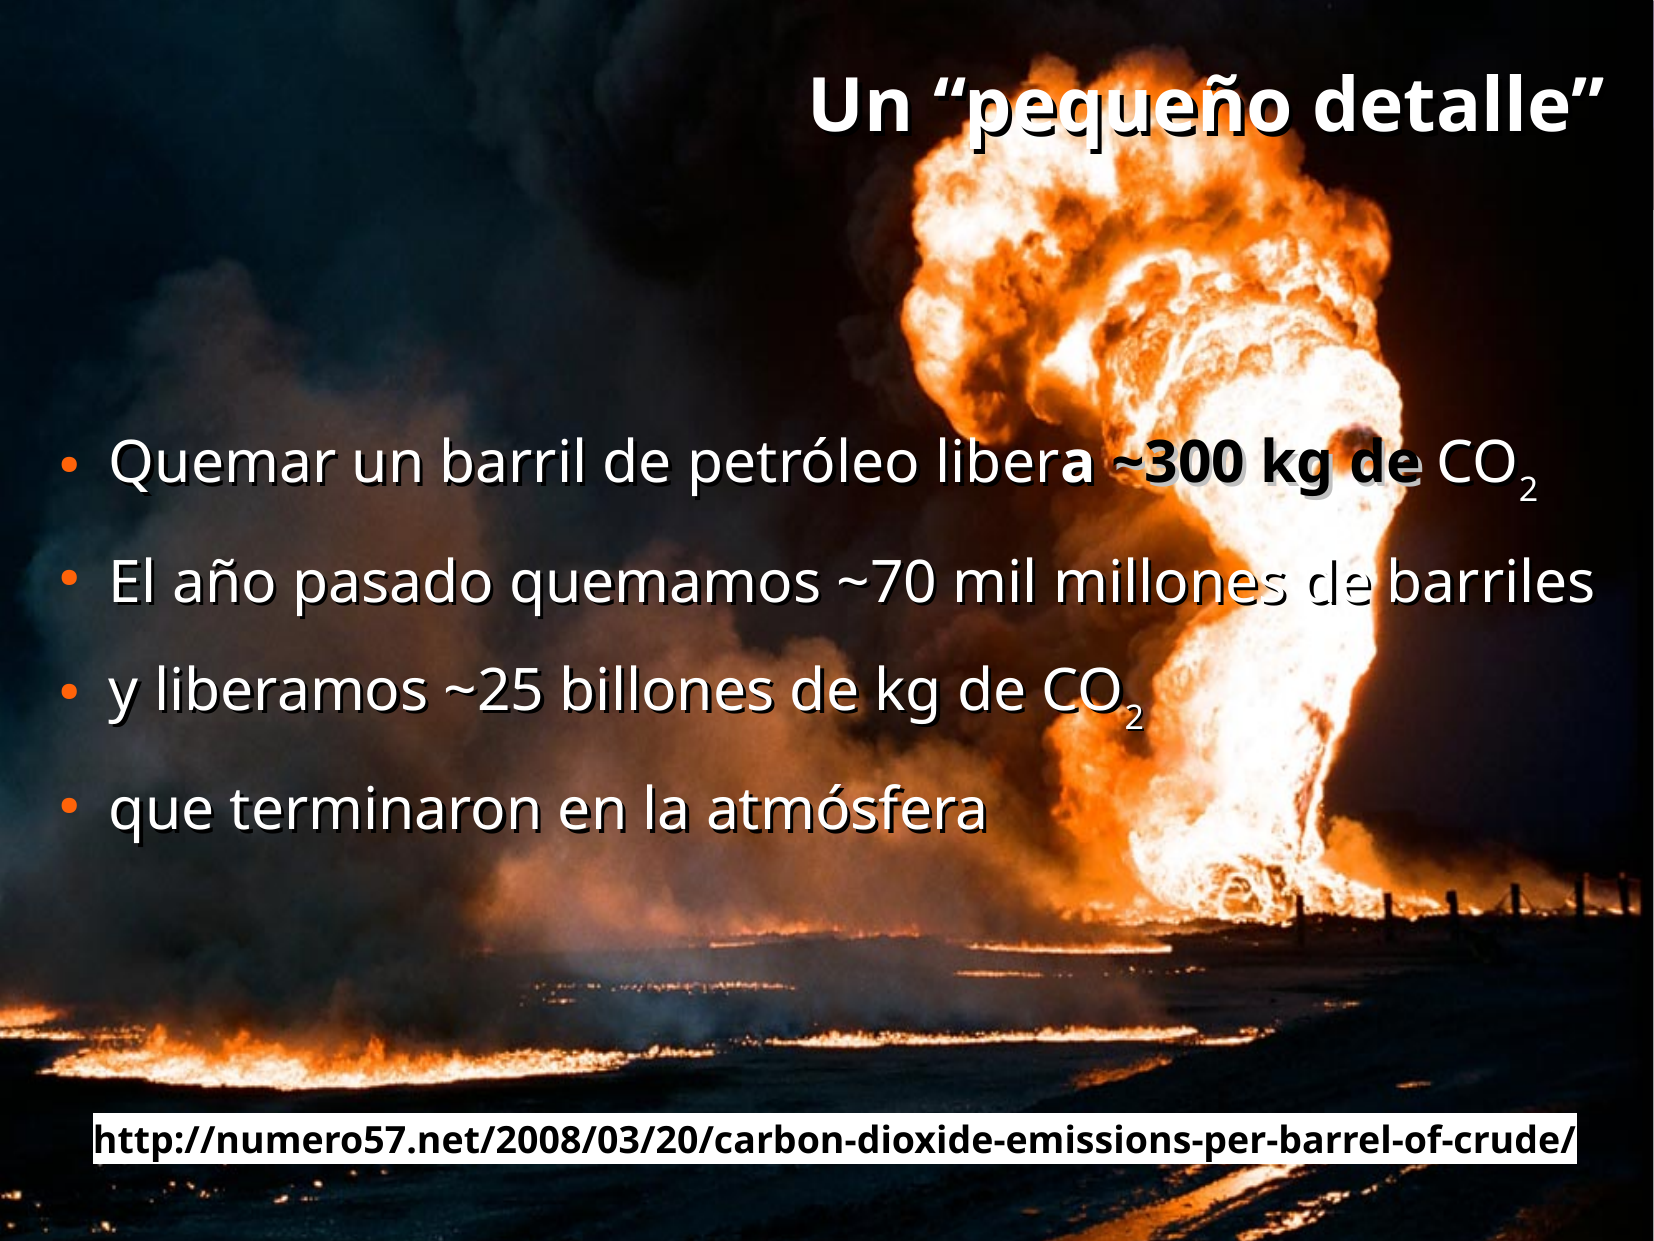

# Un “pequeño detalle”
Quemar un barril de petróleo libera ~300 kg de CO2
El año pasado quemamos ~70 mil millones de barriles
y liberamos ~25 billones de kg de CO2
que terminaron en la atmósfera
http://numero57.net/2008/03/20/carbon-dioxide-emissions-per-barrel-of-crude/
Jun 11, 2019
H. Asorey - F3B 2019
4